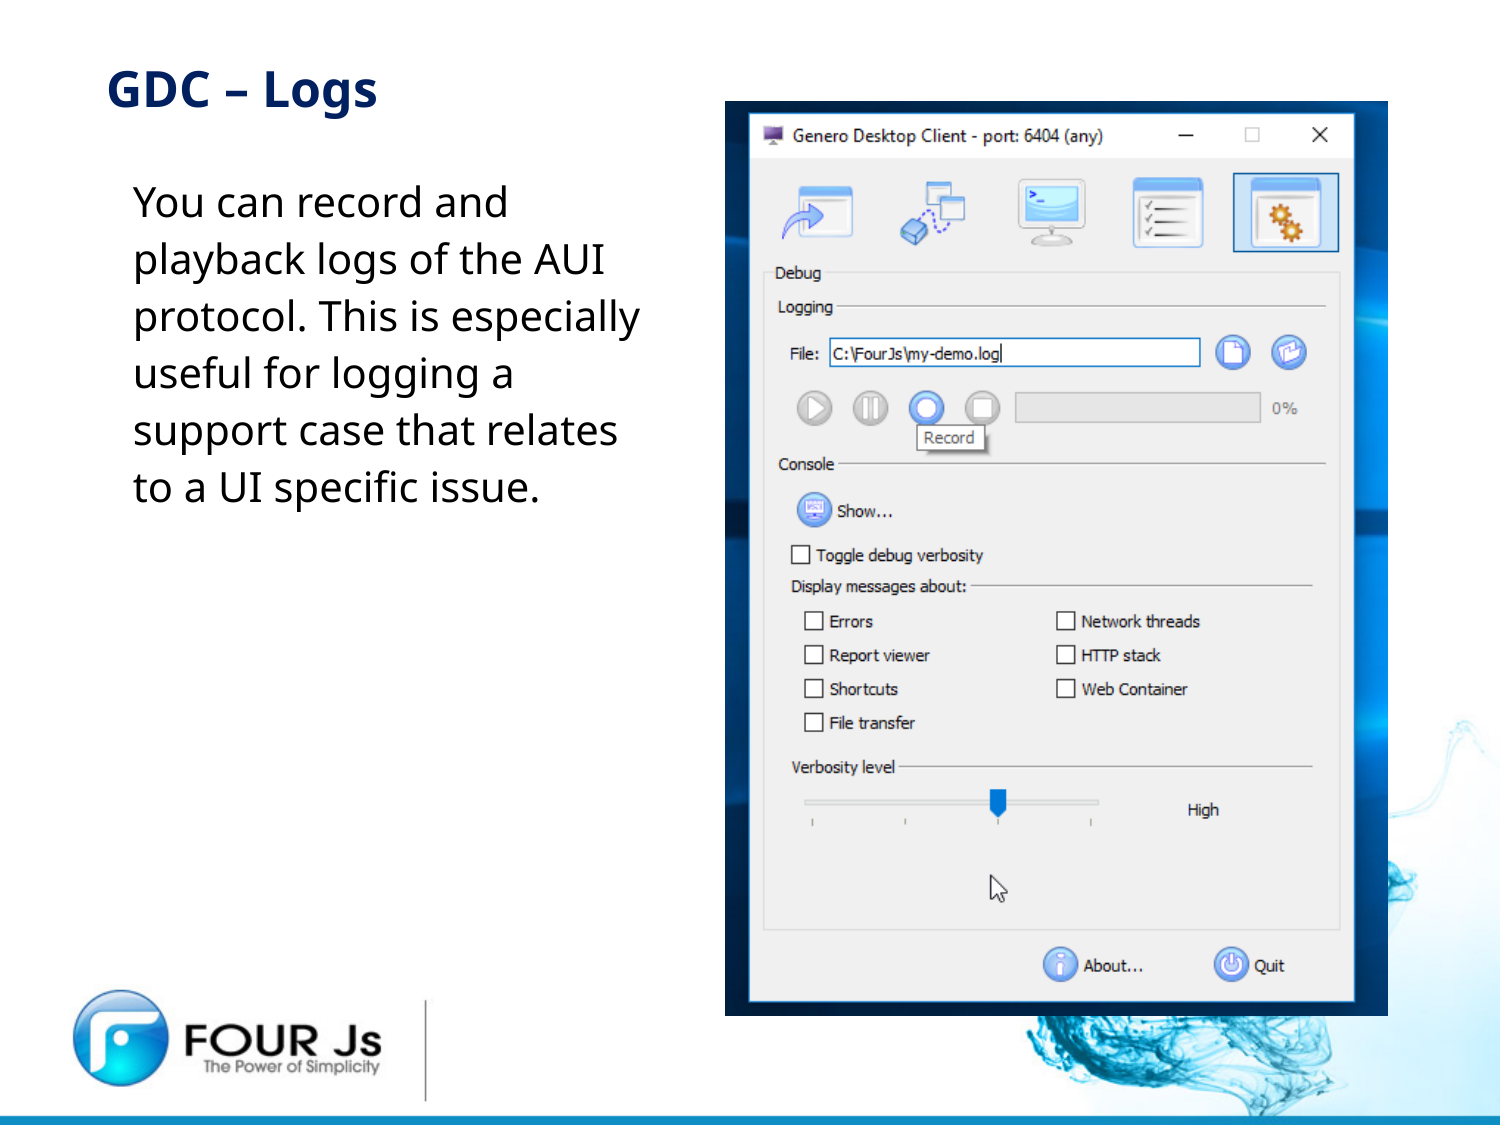

# GDC – Logs
You can record and playback logs of the AUI protocol. This is especially useful for logging a support case that relates to a UI specific issue.